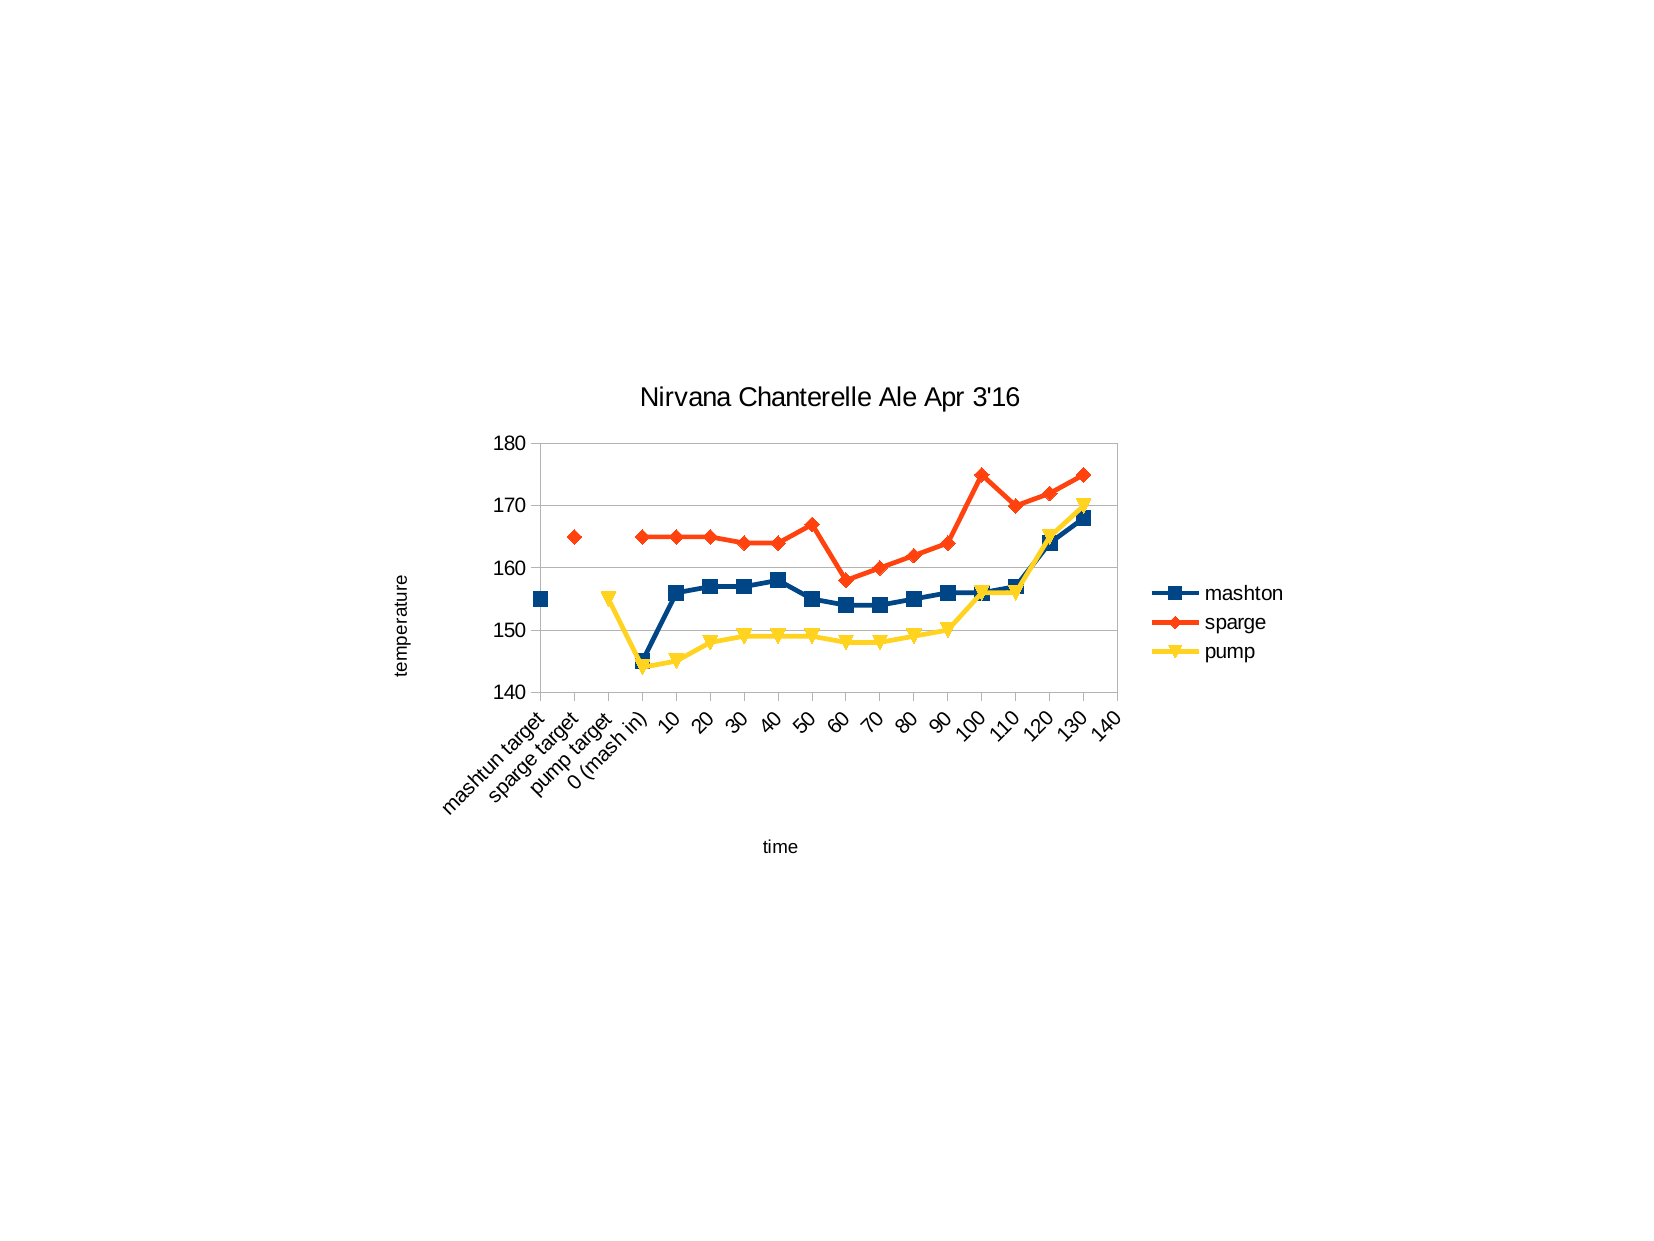

### Chart: Nirvana Chanterelle Ale Apr 3'16
| Category | mashton | sparge | pump |
|---|---|---|---|
| mashtun target | 155.0 | None | None |
| sparge target | None | 165.0 | None |
| pump target | None | None | 155.0 |
| 0 (mash in) | 145.0 | 165.0 | 144.0 |
| 10 | 156.0 | 165.0 | 145.0 |
| 20 | 157.0 | 165.0 | 148.0 |
| 30 | 157.0 | 164.0 | 149.0 |
| 40 | 158.0 | 164.0 | 149.0 |
| 50 | 155.0 | 167.0 | 149.0 |
| 60 | 154.0 | 158.0 | 148.0 |
| 70 | 154.0 | 160.0 | 148.0 |
| 80 | 155.0 | 162.0 | 149.0 |
| 90 | 156.0 | 164.0 | 150.0 |
| 100 | 156.0 | 175.0 | 156.0 |
| 110 | 157.0 | 170.0 | 156.0 |
| 120 | 164.0 | 172.0 | 165.0 |
| 130 | 168.0 | 175.0 | 170.0 |
| 140 | None | None | None |